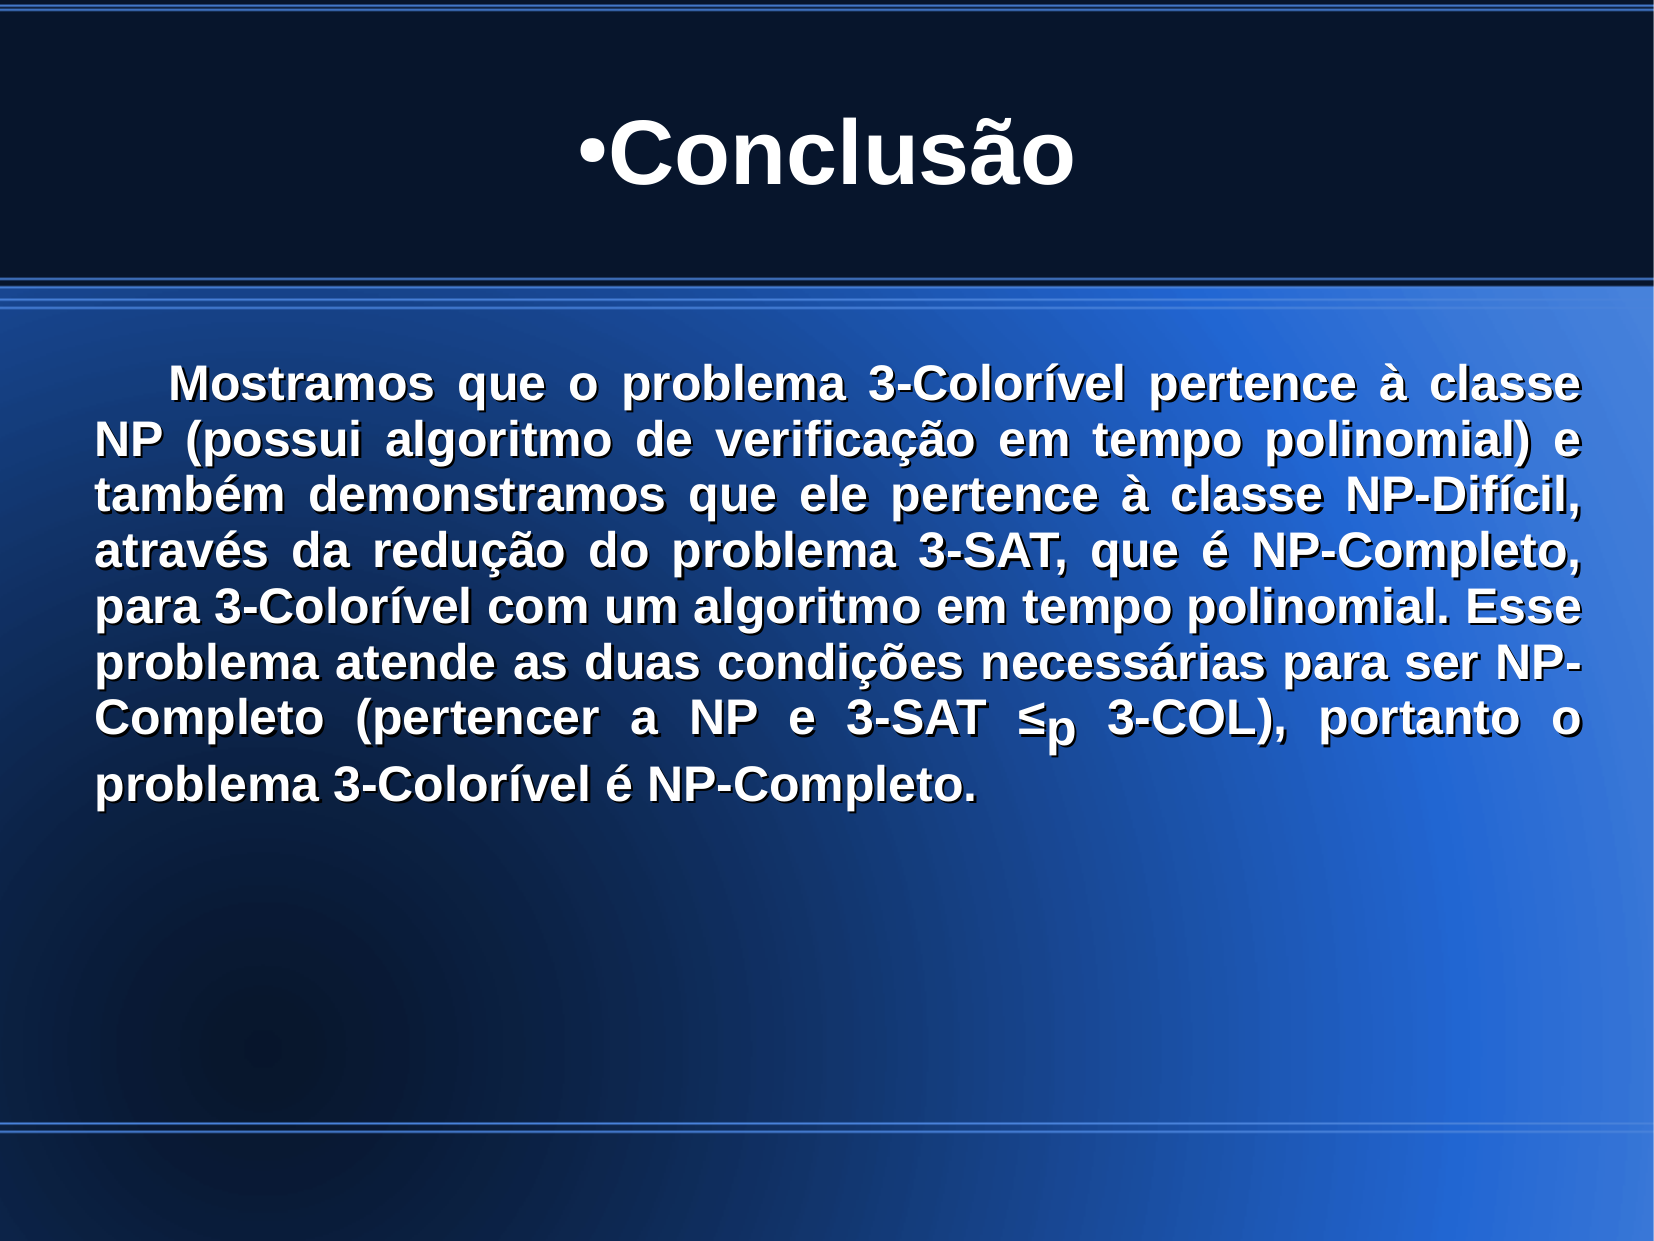

# Conclusão
Mostramos que o problema 3-Colorível pertence à classe NP (possui algoritmo de verificação em tempo polinomial) e também demonstramos que ele pertence à classe NP-Difícil, através da redução do problema 3-SAT, que é NP-Completo, para 3-Colorível com um algoritmo em tempo polinomial. Esse problema atende as duas condições necessárias para ser NP-Completo (pertencer a NP e 3-SAT ≤p 3-COL), portanto o problema 3-Colorível é NP-Completo.